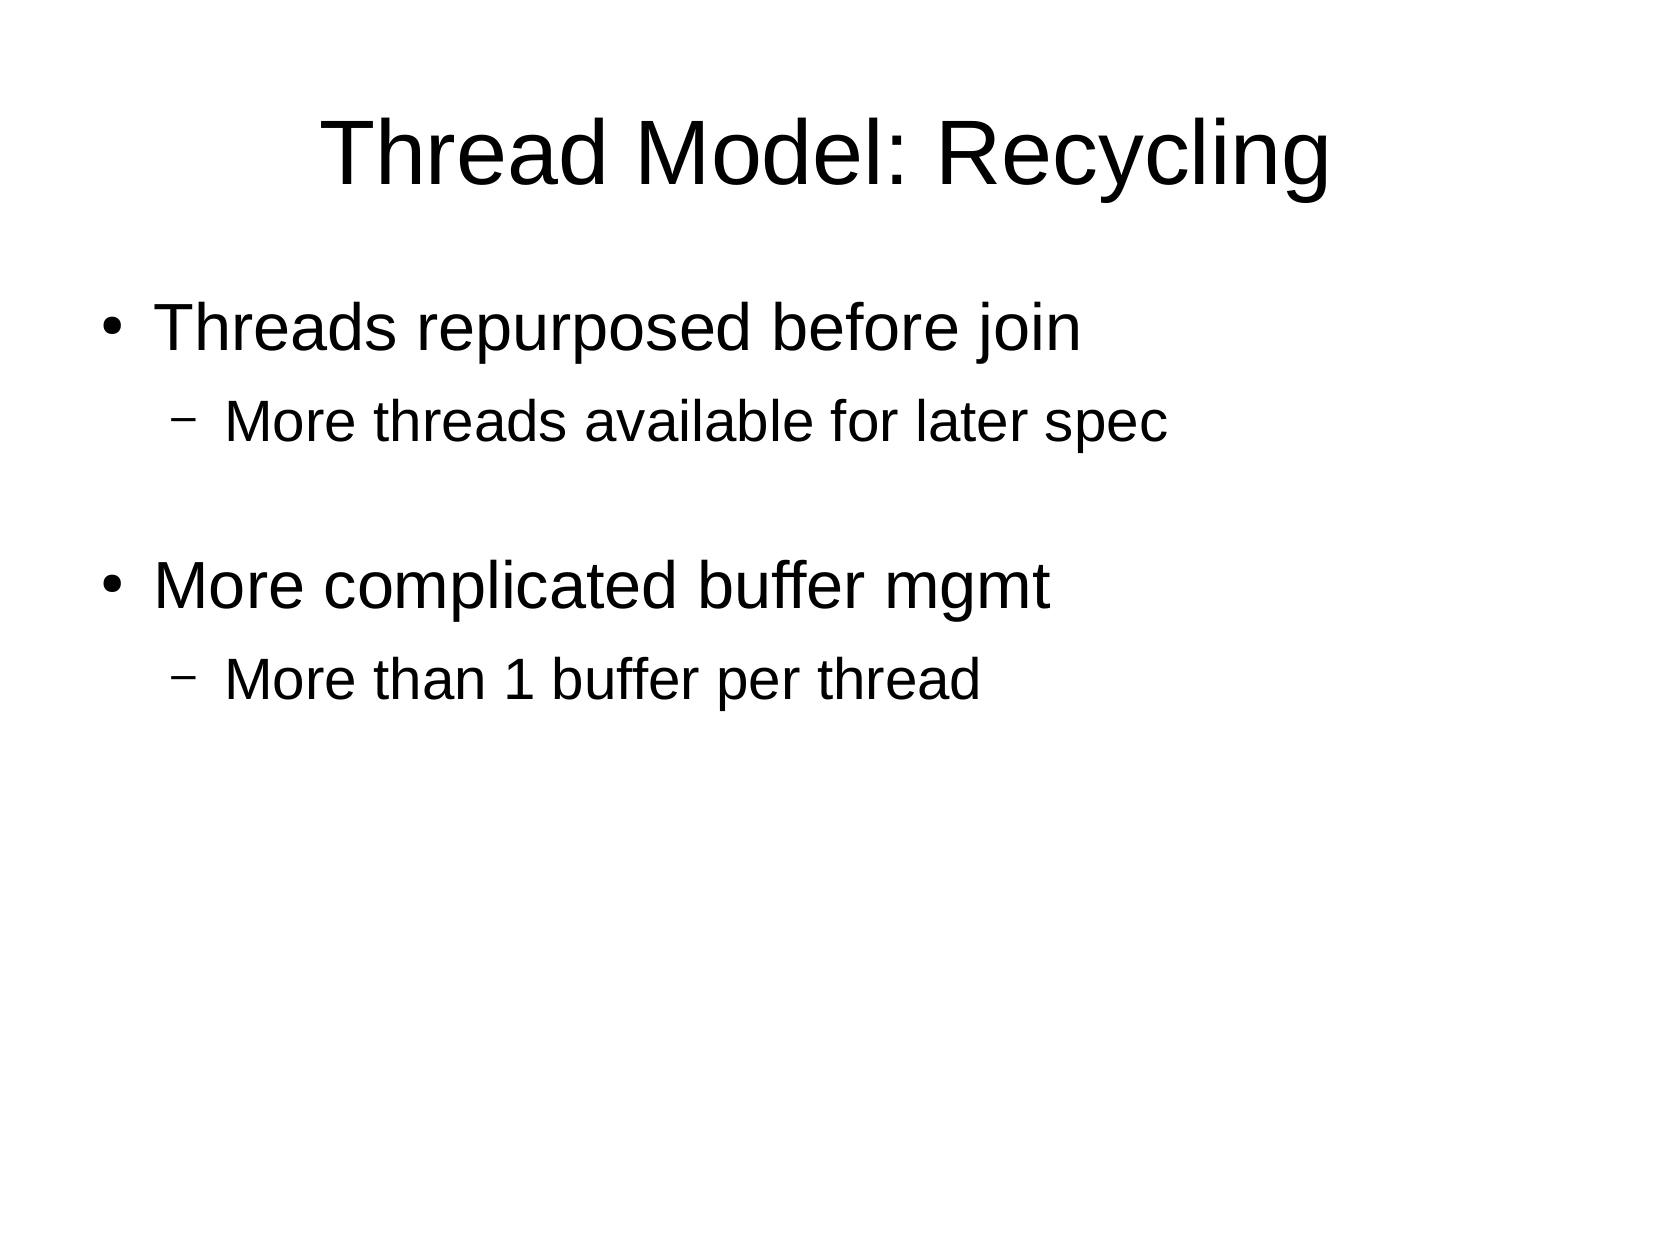

# Thread Model: Recycling
Threads repurposed before join
More threads available for later spec
More complicated buffer mgmt
More than 1 buffer per thread